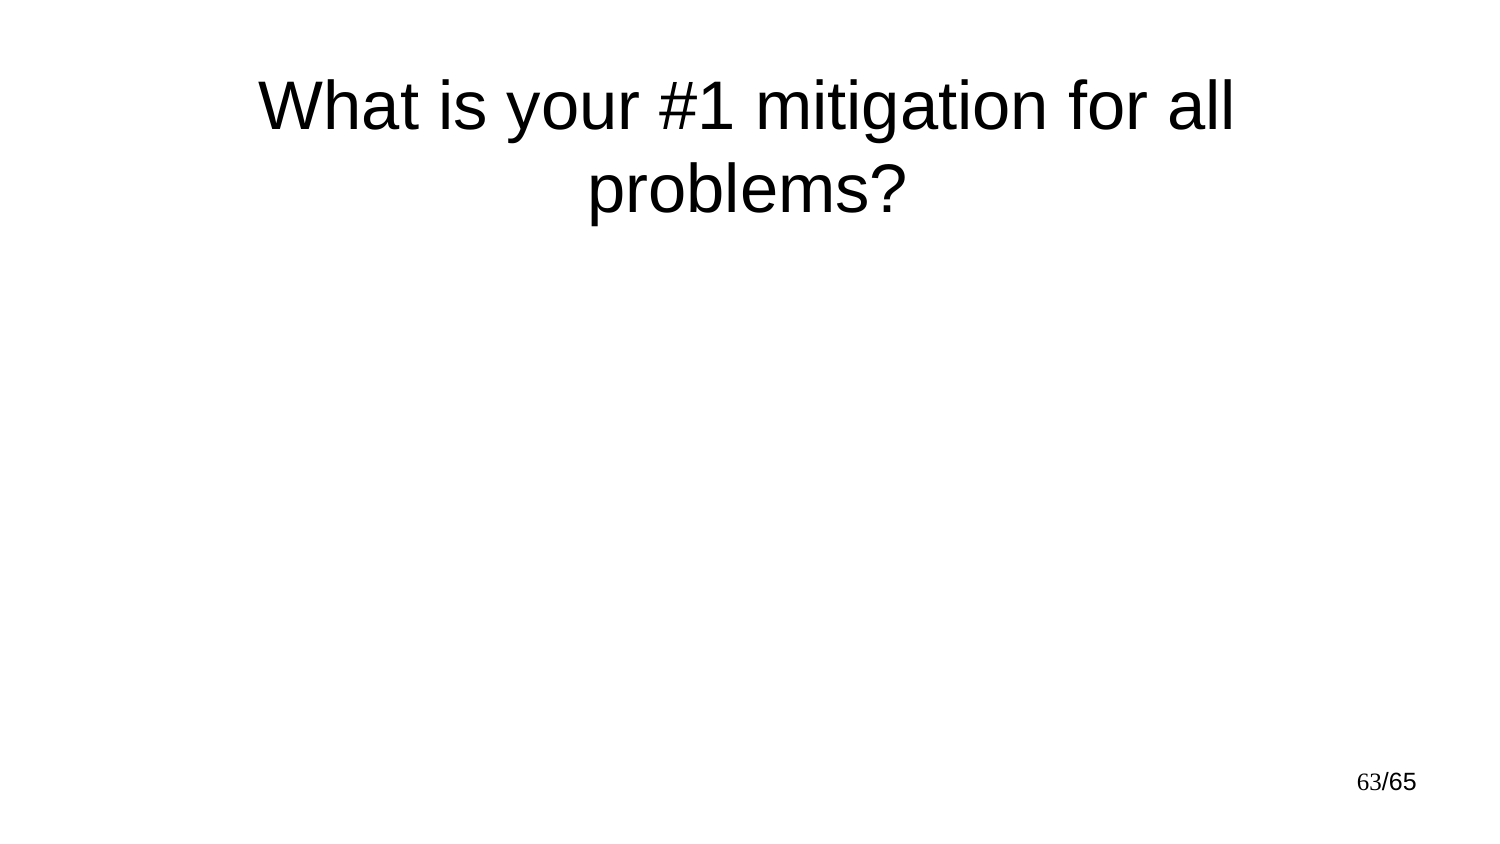

# What is your #1 mitigation for all problems?